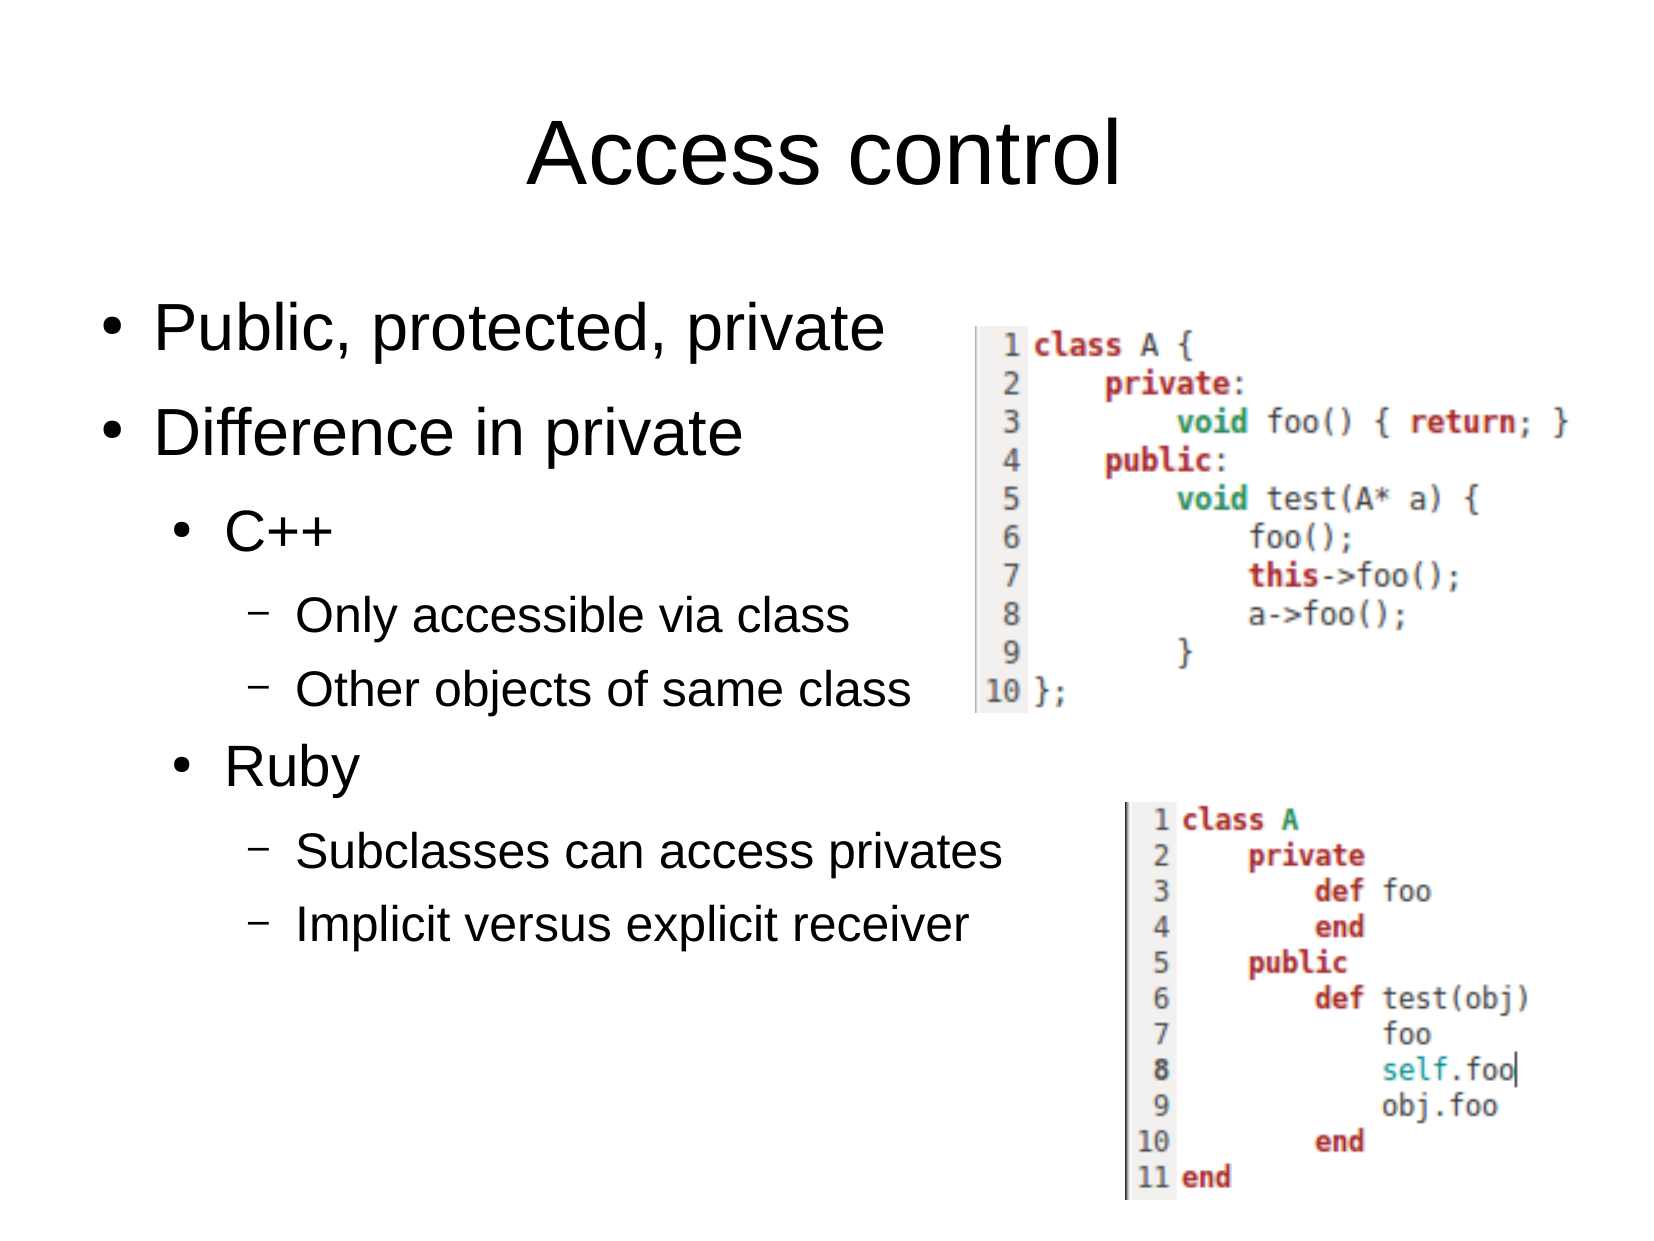

# Access control
Public, protected, private
Difference in private
C++
Only accessible via class
Other objects of same class
Ruby
Subclasses can access privates
Implicit versus explicit receiver